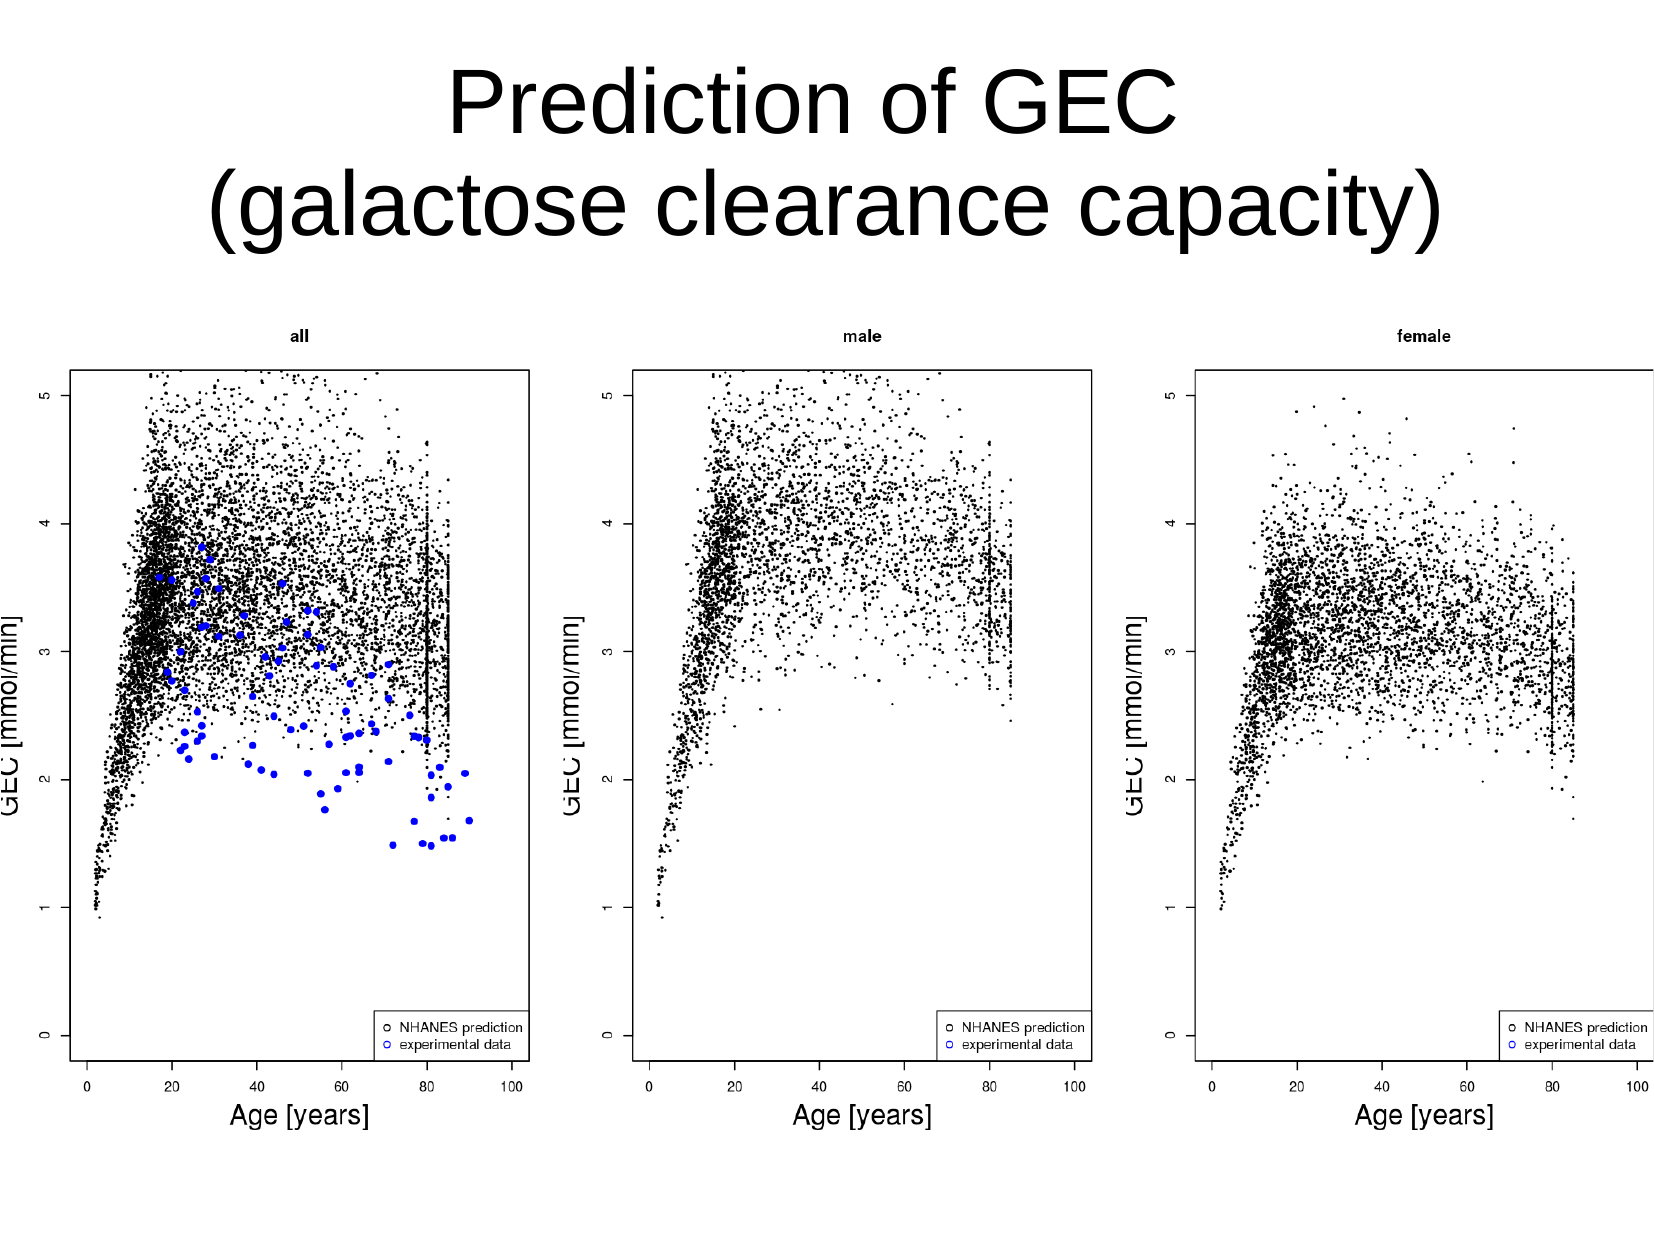

# Prediction of GEC (galactose clearance capacity)